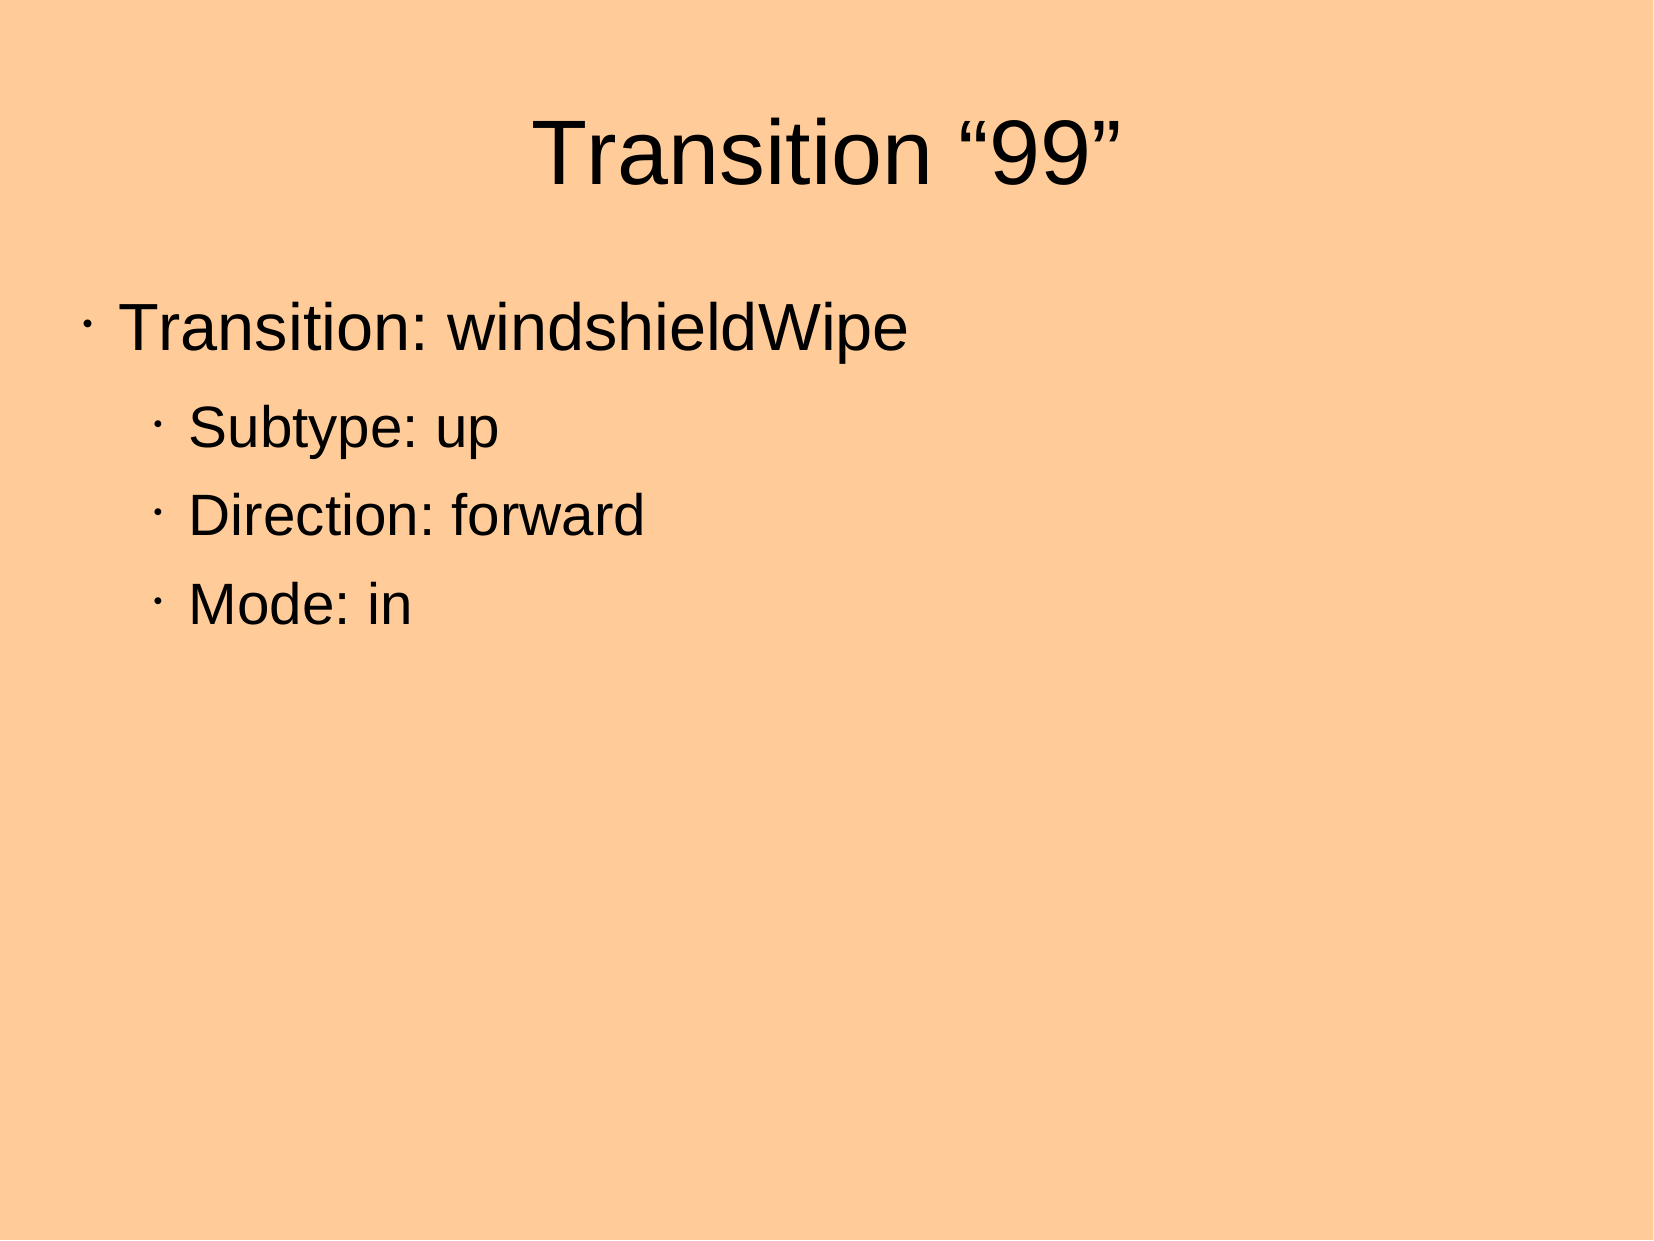

# Transition “99”
Transition: windshieldWipe
Subtype: up
Direction: forward
Mode: in